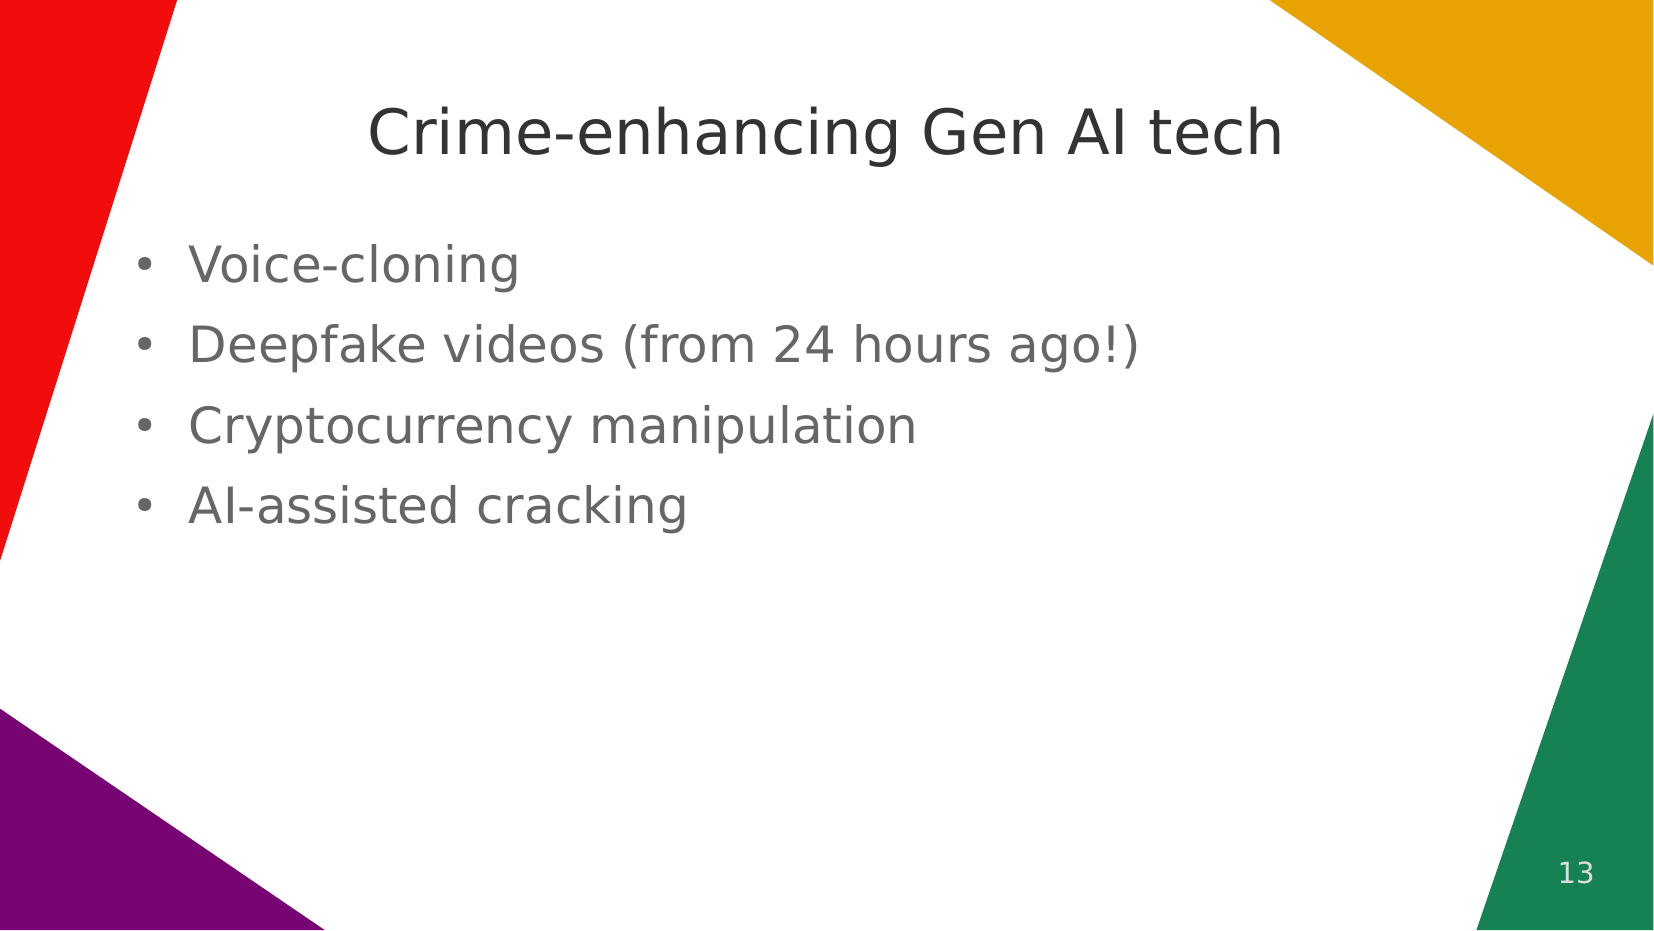

# Crime-enhancing Gen AI tech
Voice-cloning
Deepfake videos (from 24 hours ago!)
Cryptocurrency manipulation
AI-assisted cracking
13